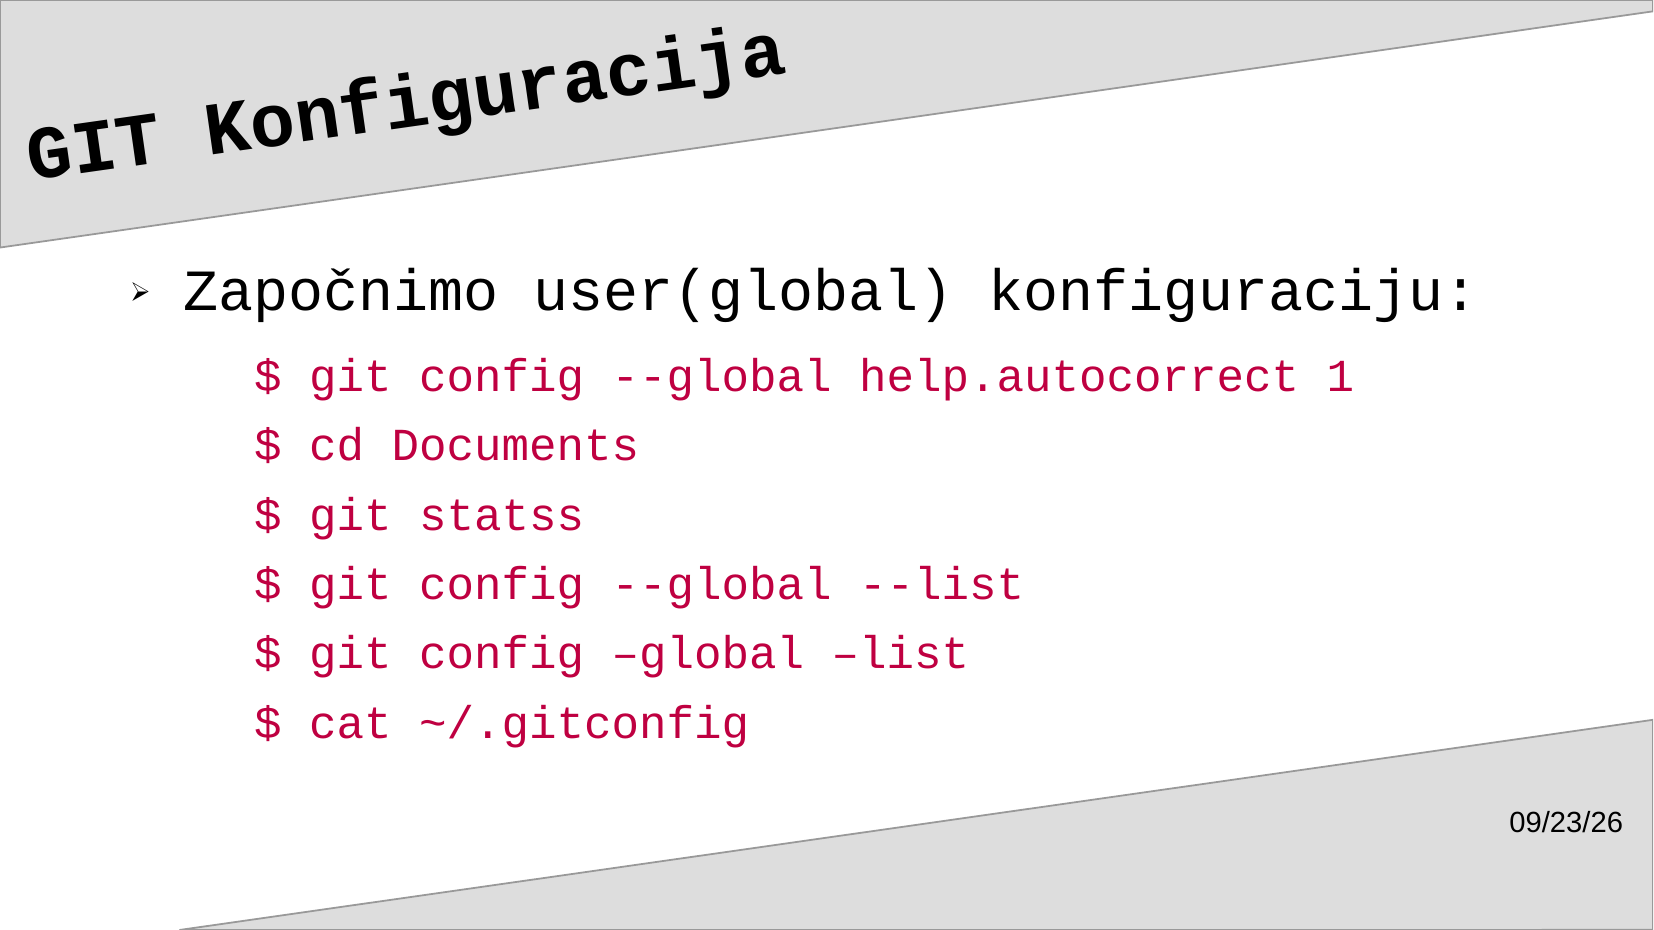

# GIT Konfiguracija
Započnimo user(global) konfiguraciju:
$ git config --global help.autocorrect 1
$ cd Documents
$ git statss
$ git config --global --list
$ git config –global –list
$ cat ~/.gitconfig
25